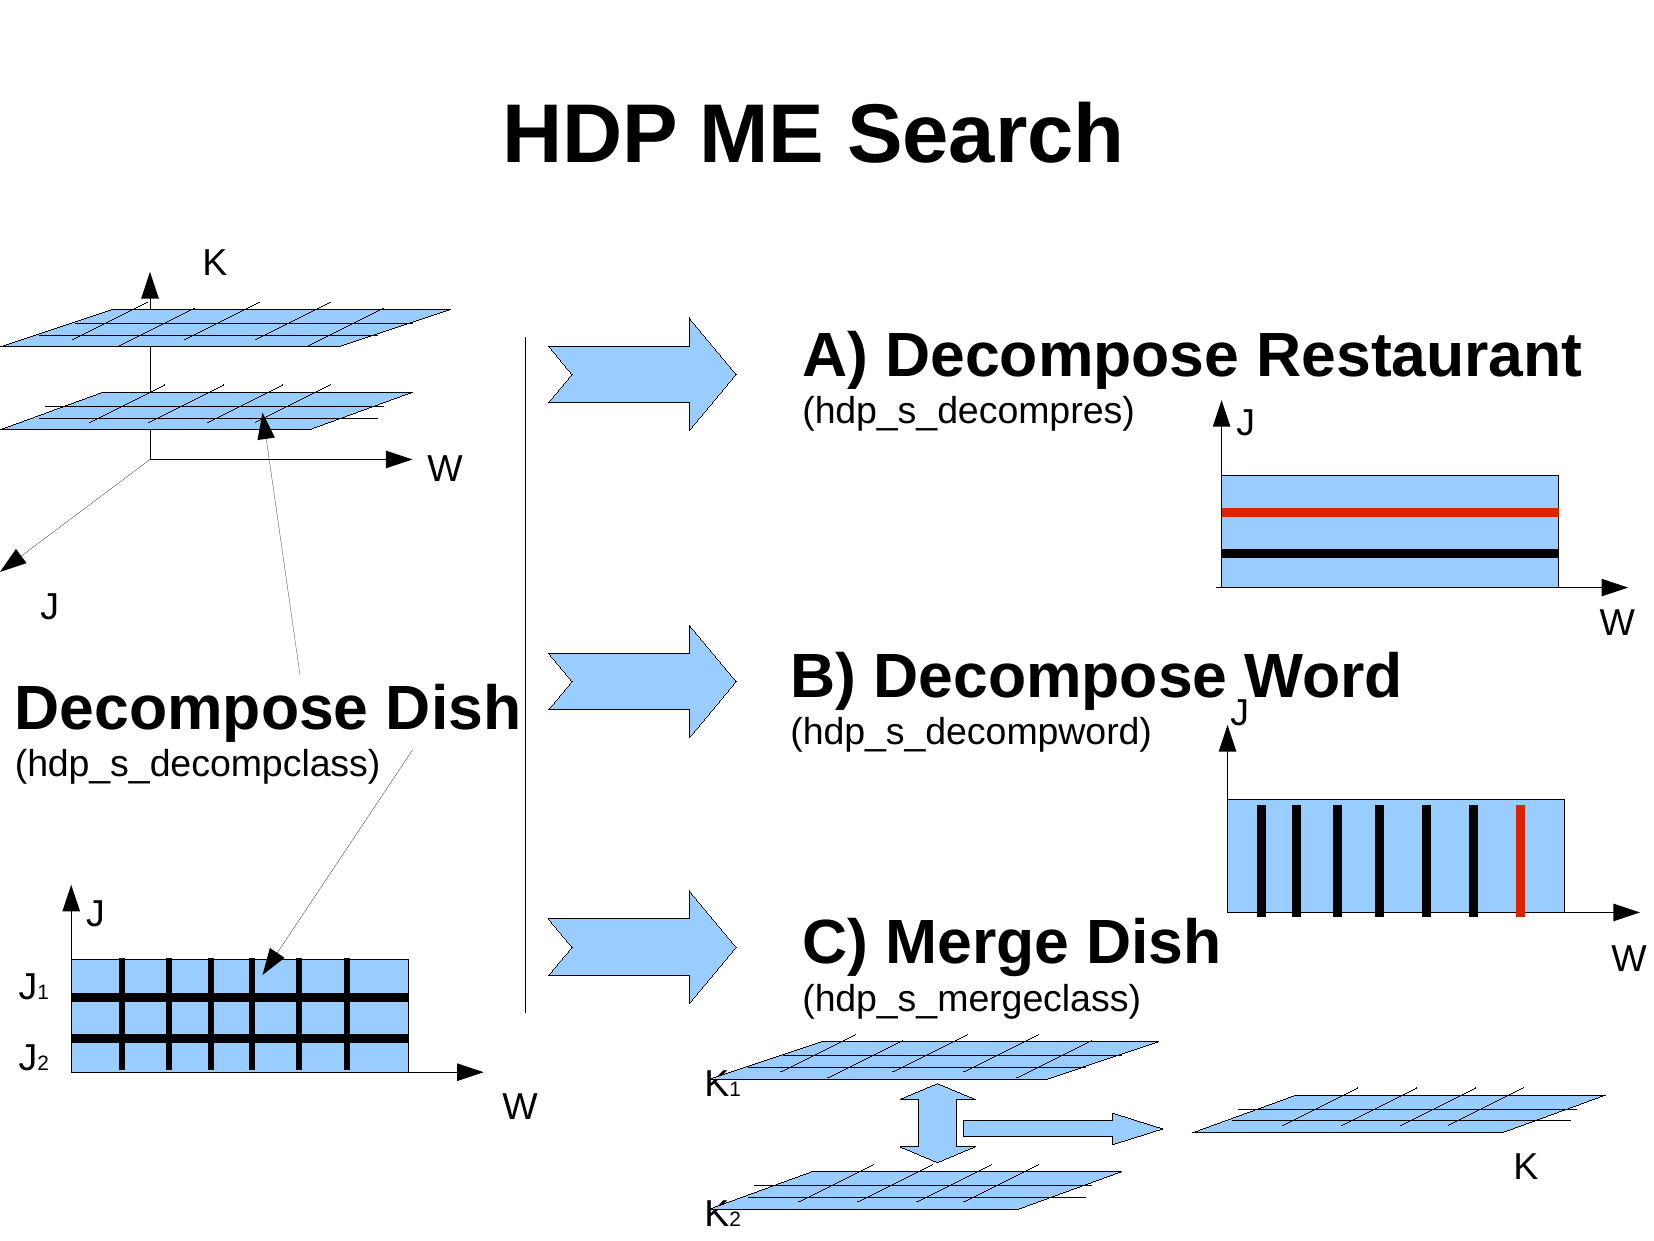

HDP ME Search
K
A) Decompose Restaurant
(hdp_s_decompres)
J
W
J
W
B) Decompose Word
(hdp_s_decompword)
Decompose Dish
(hdp_s_decompclass)
J
J
C) Merge Dish
(hdp_s_mergeclass)
W
J1
J2
K1
W
K
K2